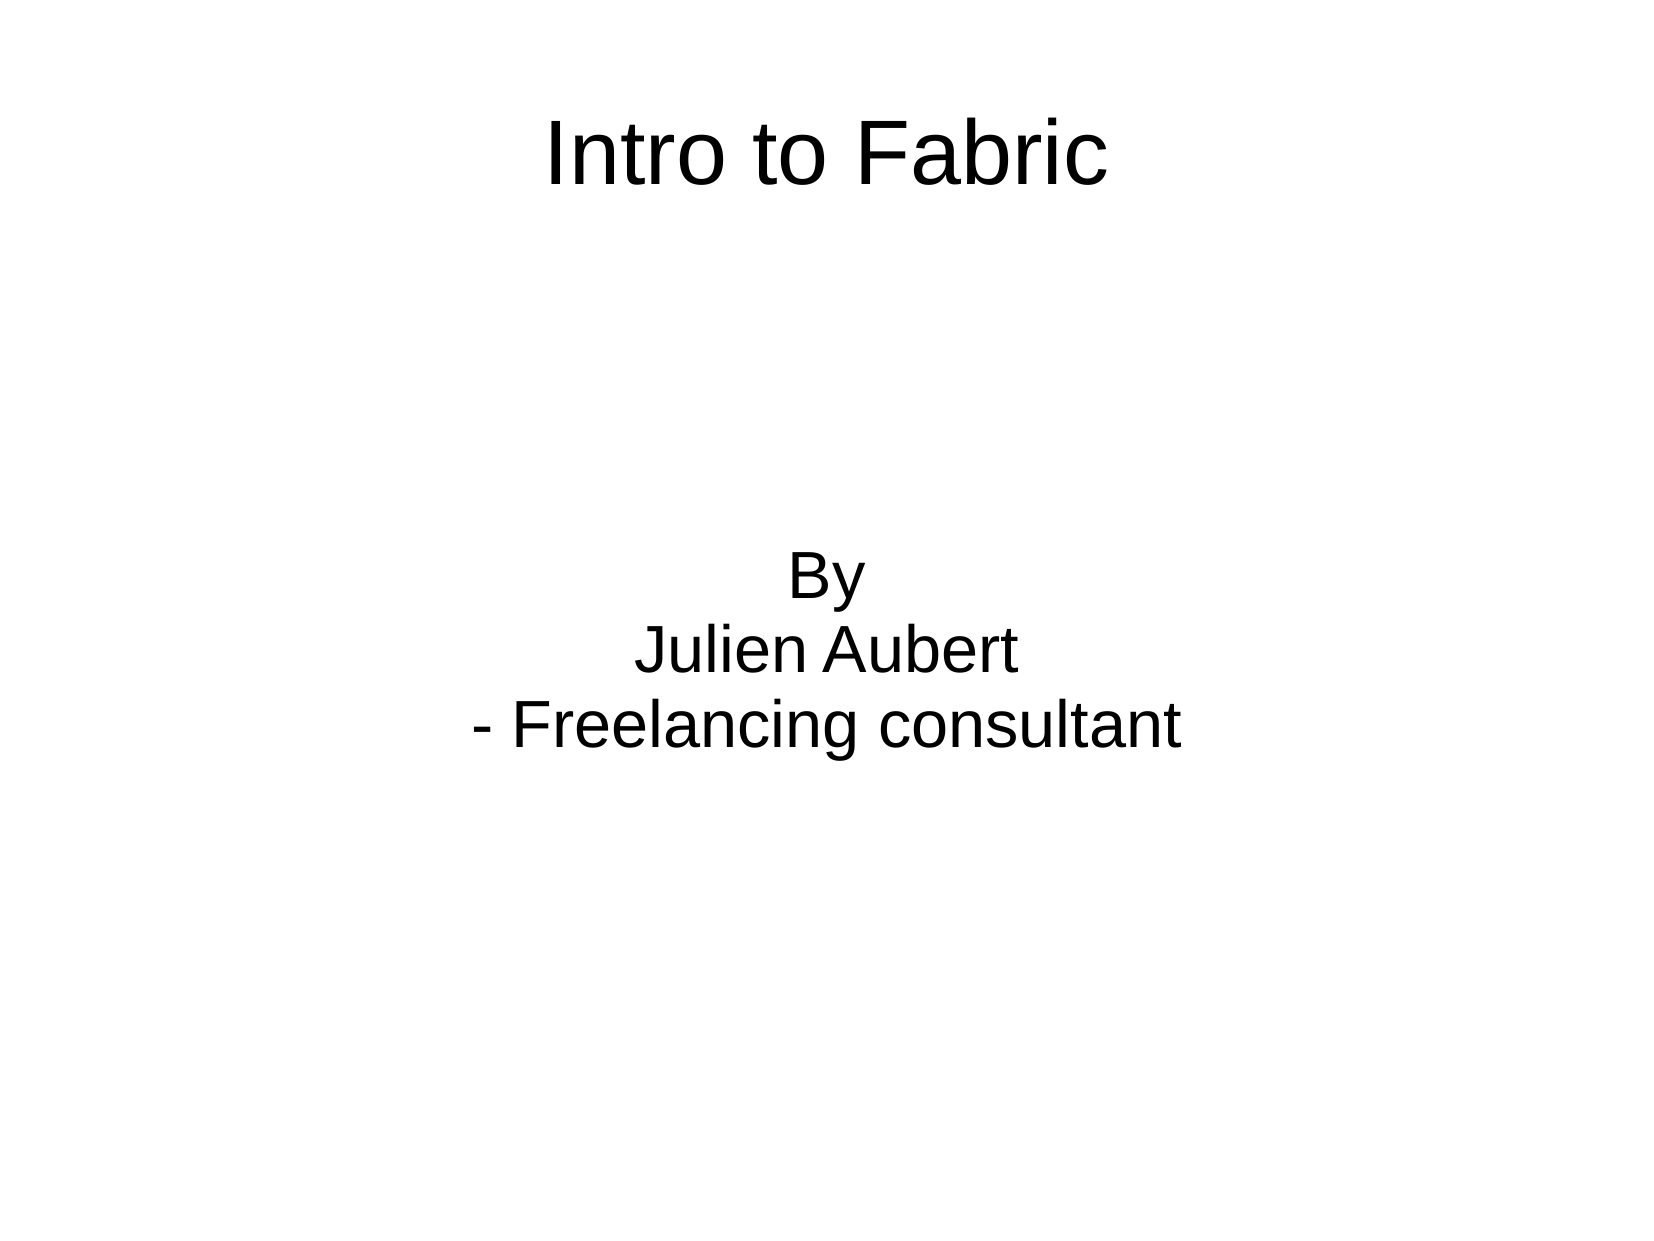

# Intro to Fabric
By
Julien Aubert
- Freelancing consultant